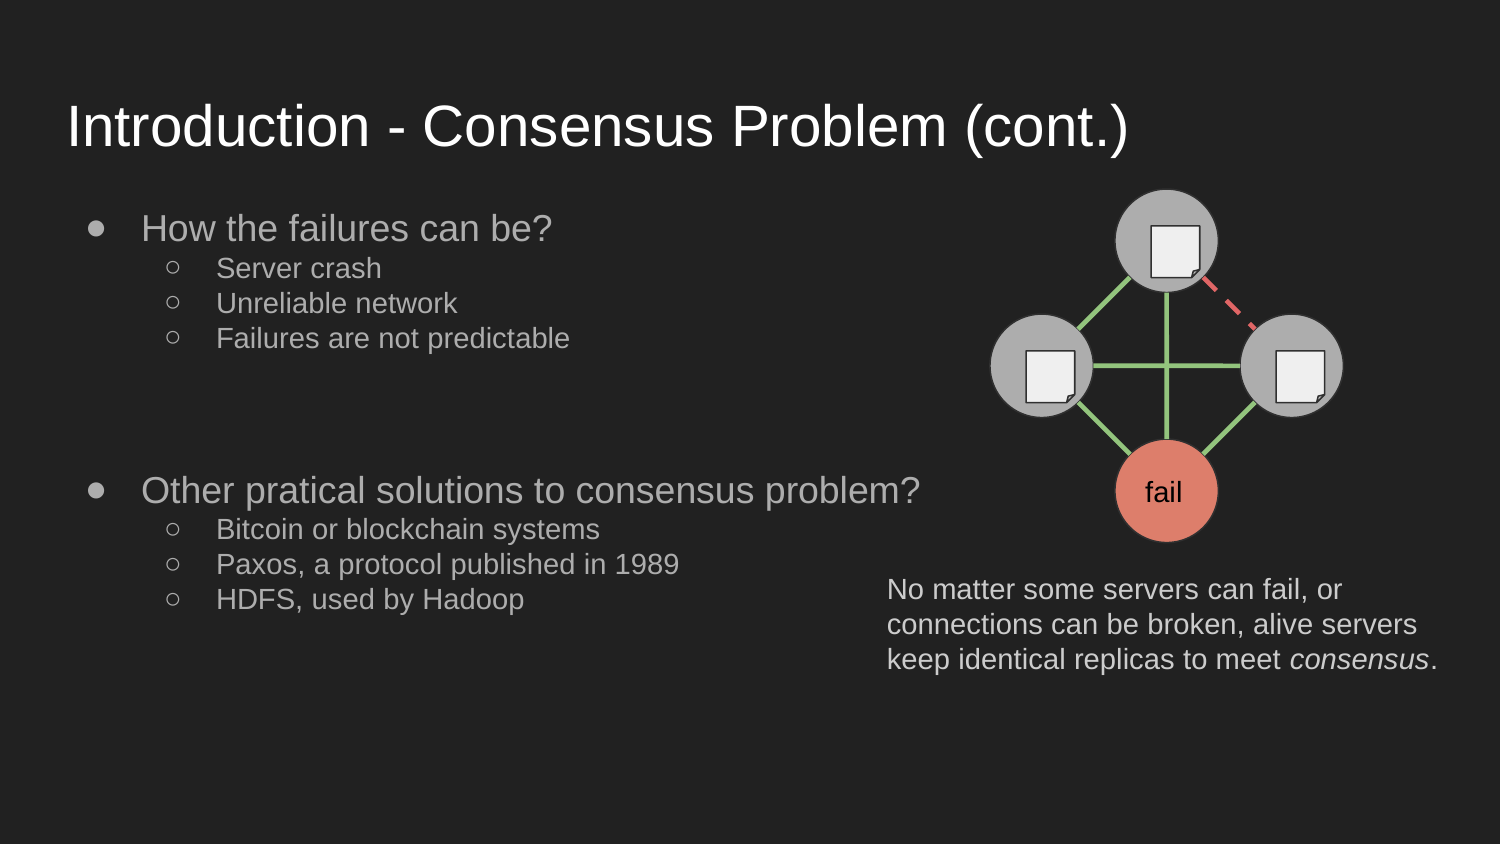

Introduction - Consensus Problem (cont.)
# How the failures can be?
Server crash
Unreliable network
Failures are not predictable
Other pratical solutions to consensus problem?
Bitcoin or blockchain systems
Paxos, a protocol published in 1989
HDFS, used by Hadoop
fail
No matter some servers can fail, or connections can be broken, alive servers keep identical replicas to meet consensus.